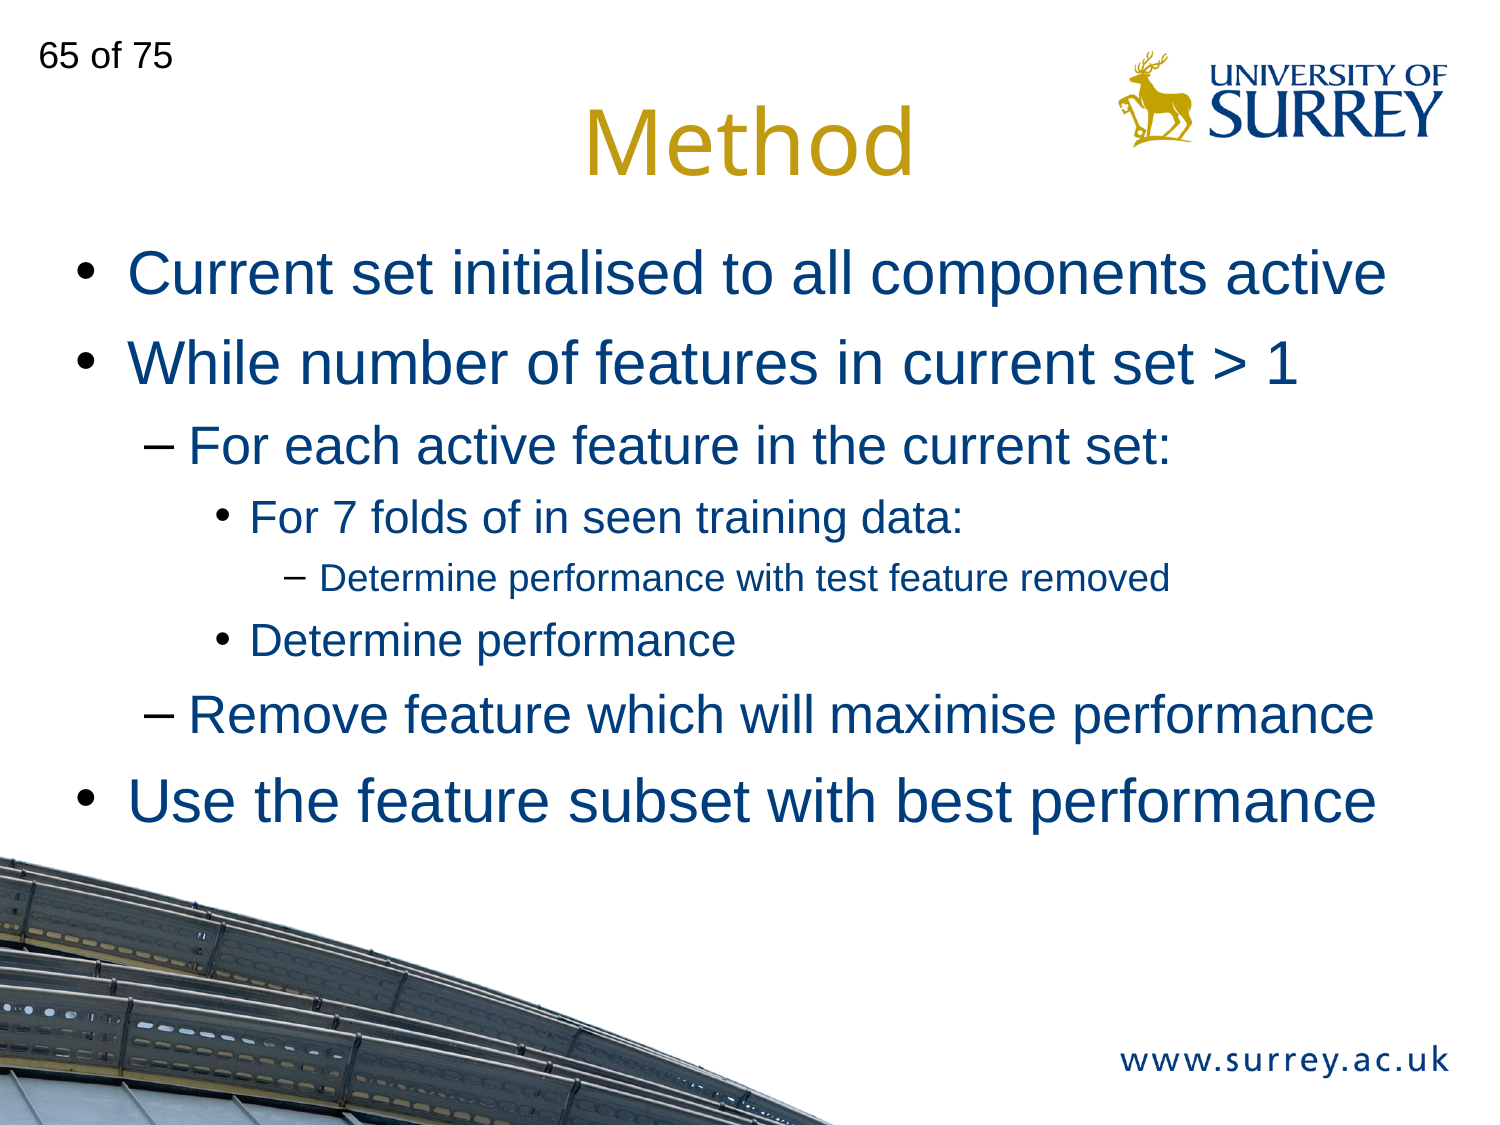

# Method
Current set initialised to all components active
While number of features in current set > 1
For each active feature in the current set:
For 7 folds of in seen training data:
Determine performance with test feature removed
Determine performance
Remove feature which will maximise performance
Use the feature subset with best performance